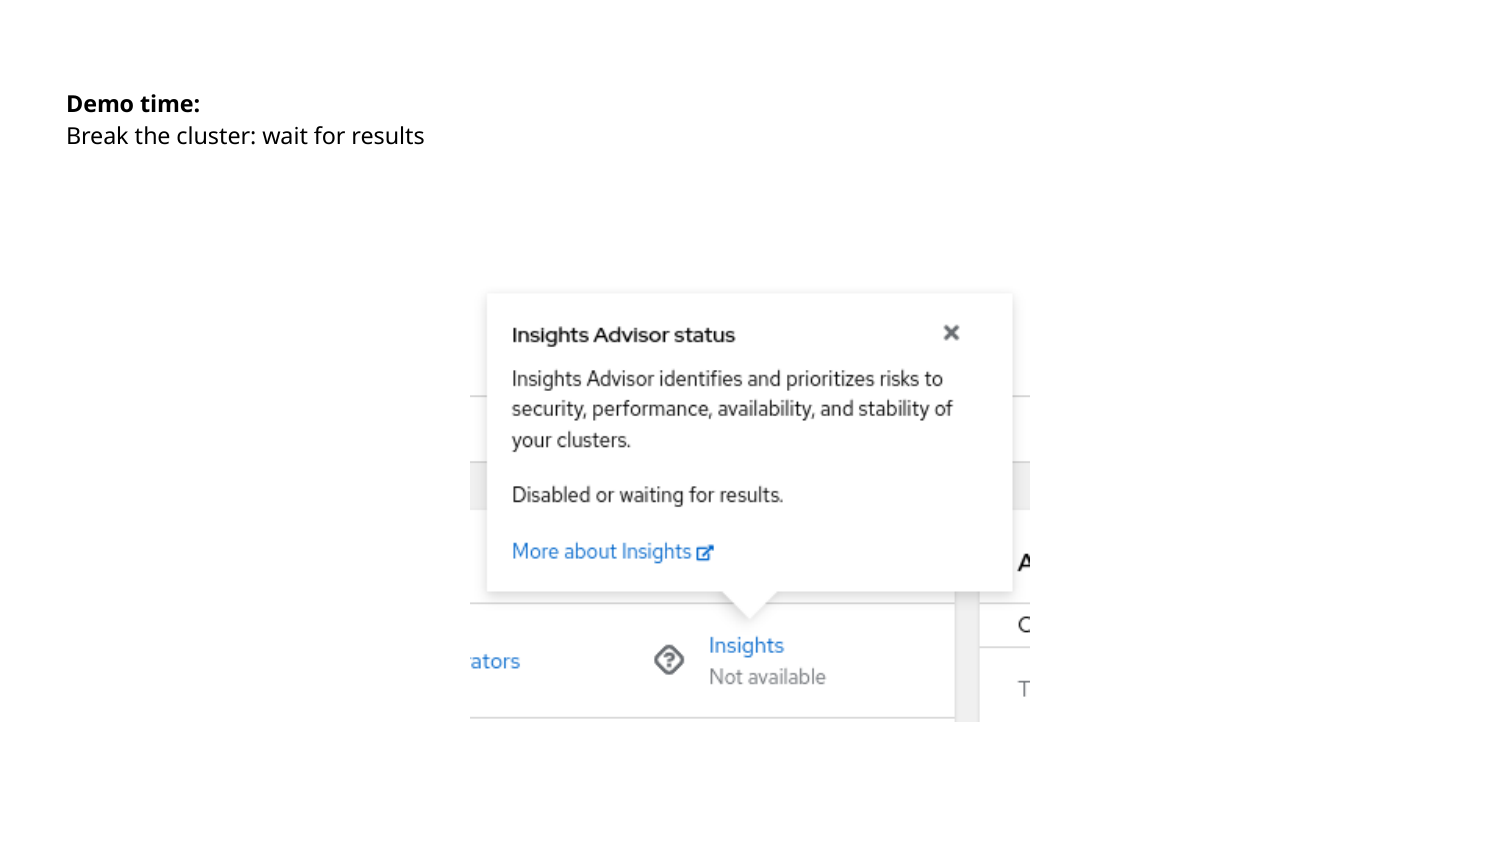

# Demo time: Break the cluster: wait for results